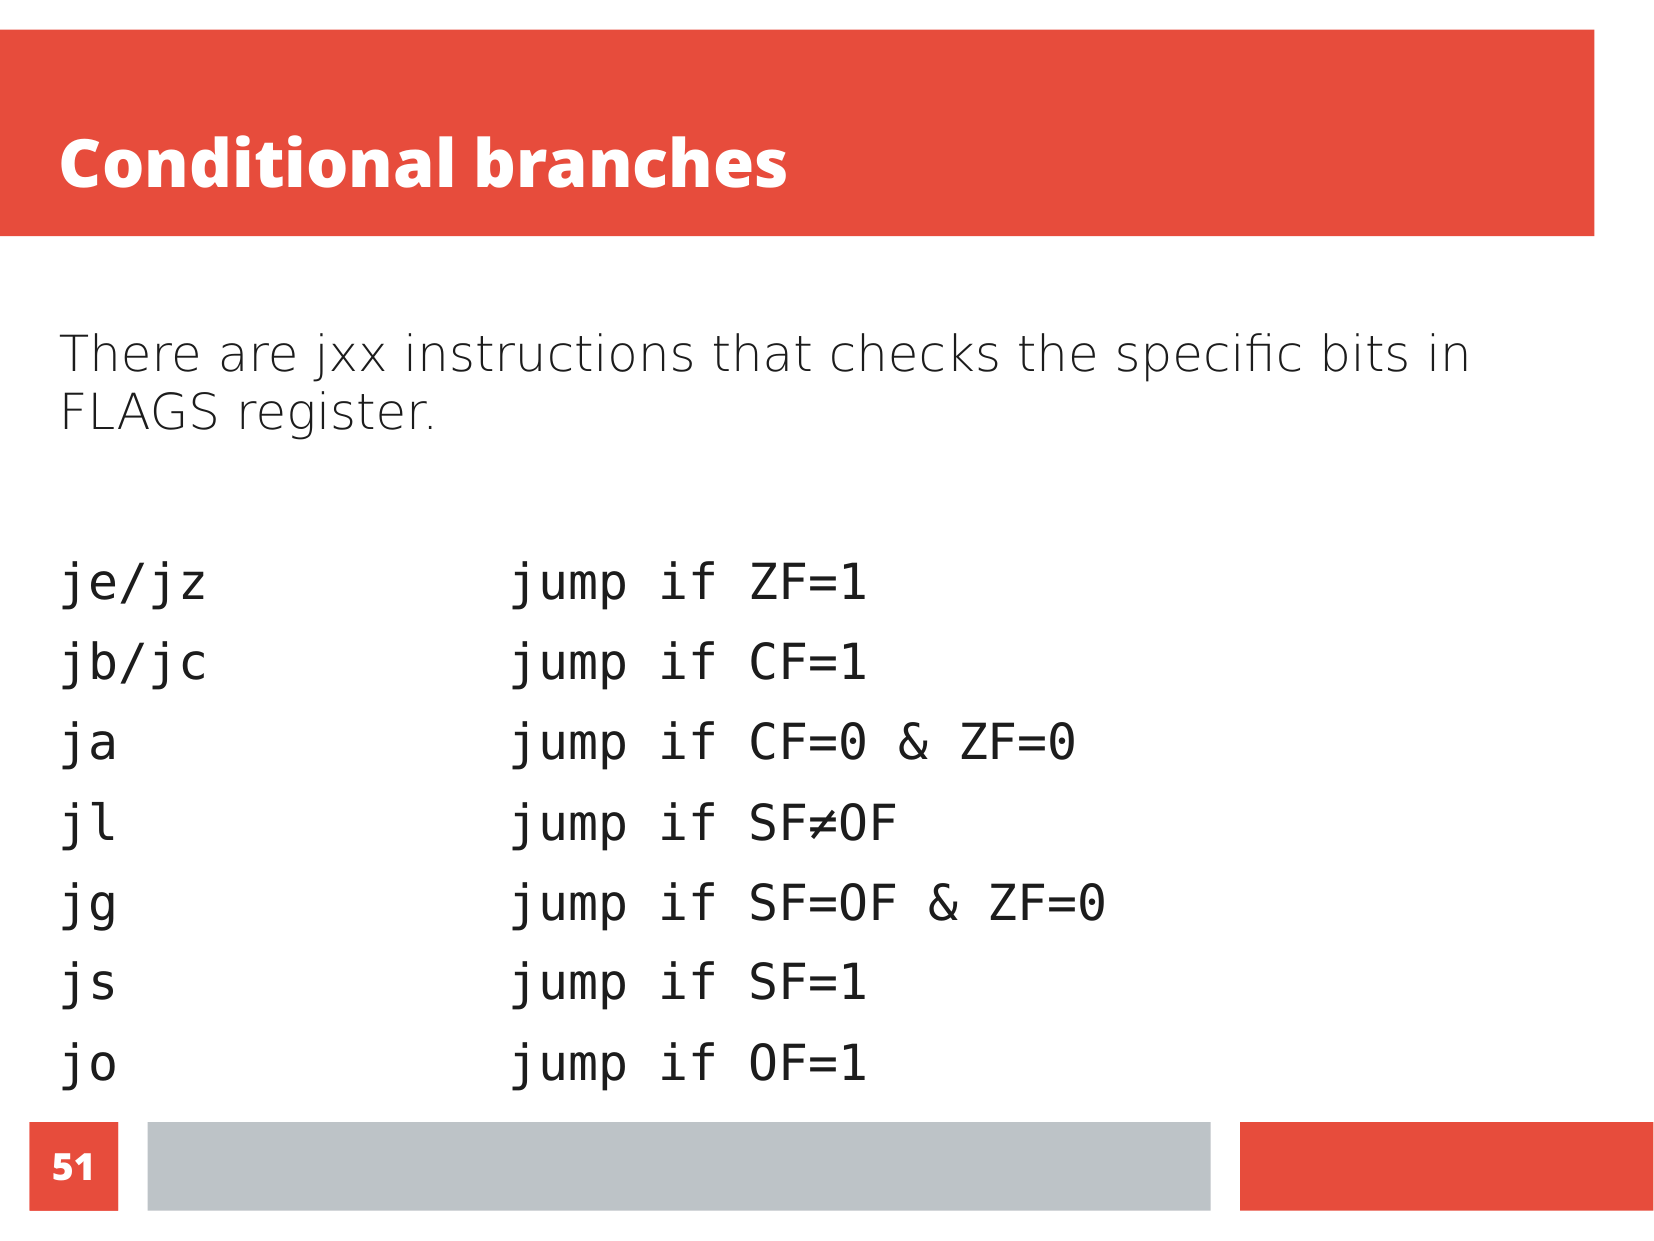

# Conditional branches
There are jxx instructions that checks the specific bits in FLAGS register.
je/jz jump if ZF=1
jb/jc jump if CF=1
ja jump if CF=0 & ZF=0
jl jump if SF≠OF
jg jump if SF=OF & ZF=0
js jump if SF=1
jo jump if OF=1
51